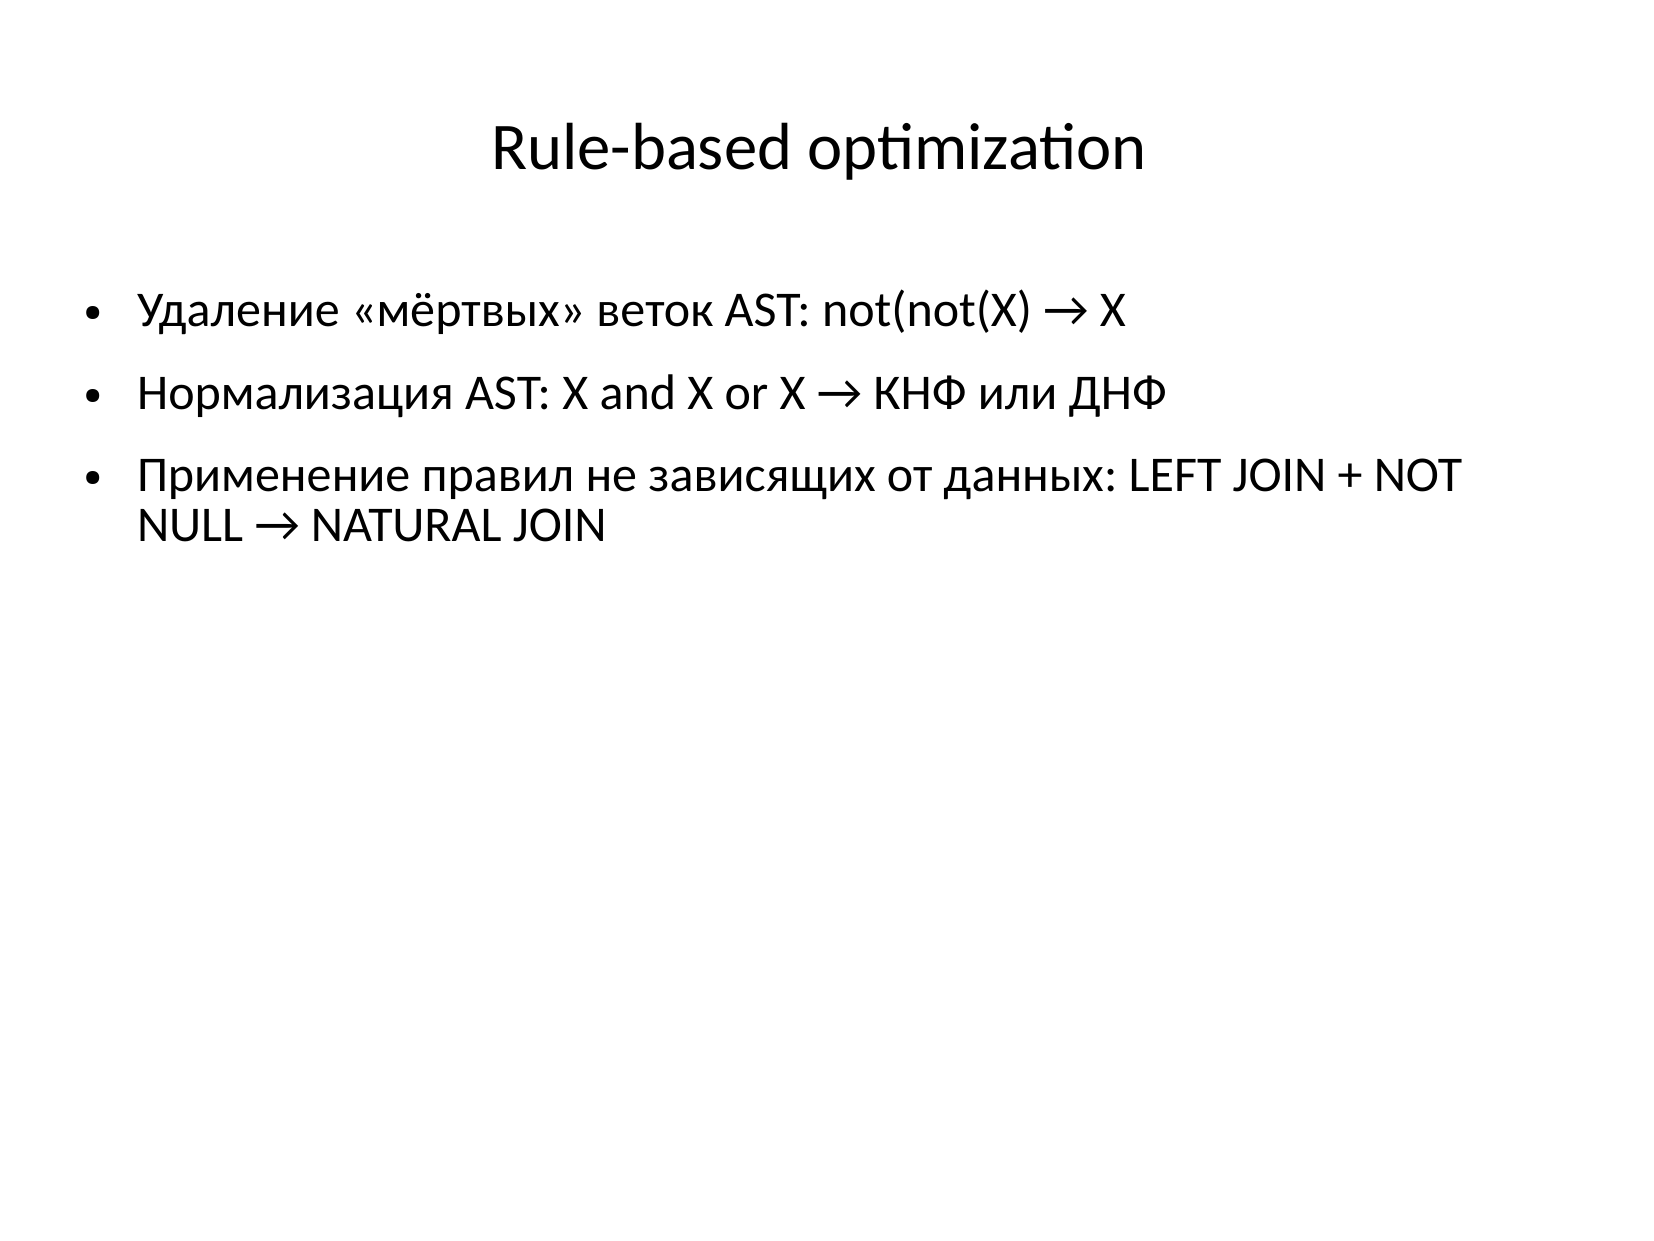

# Rule-based optimization
Удаление «мёртвых» веток AST: not(not(X) → X
Нормализация AST: X and X or X → КНФ или ДНФ
Применение правил не зависящих от данных: LEFT JOIN + NOT NULL → NATURAL JOIN